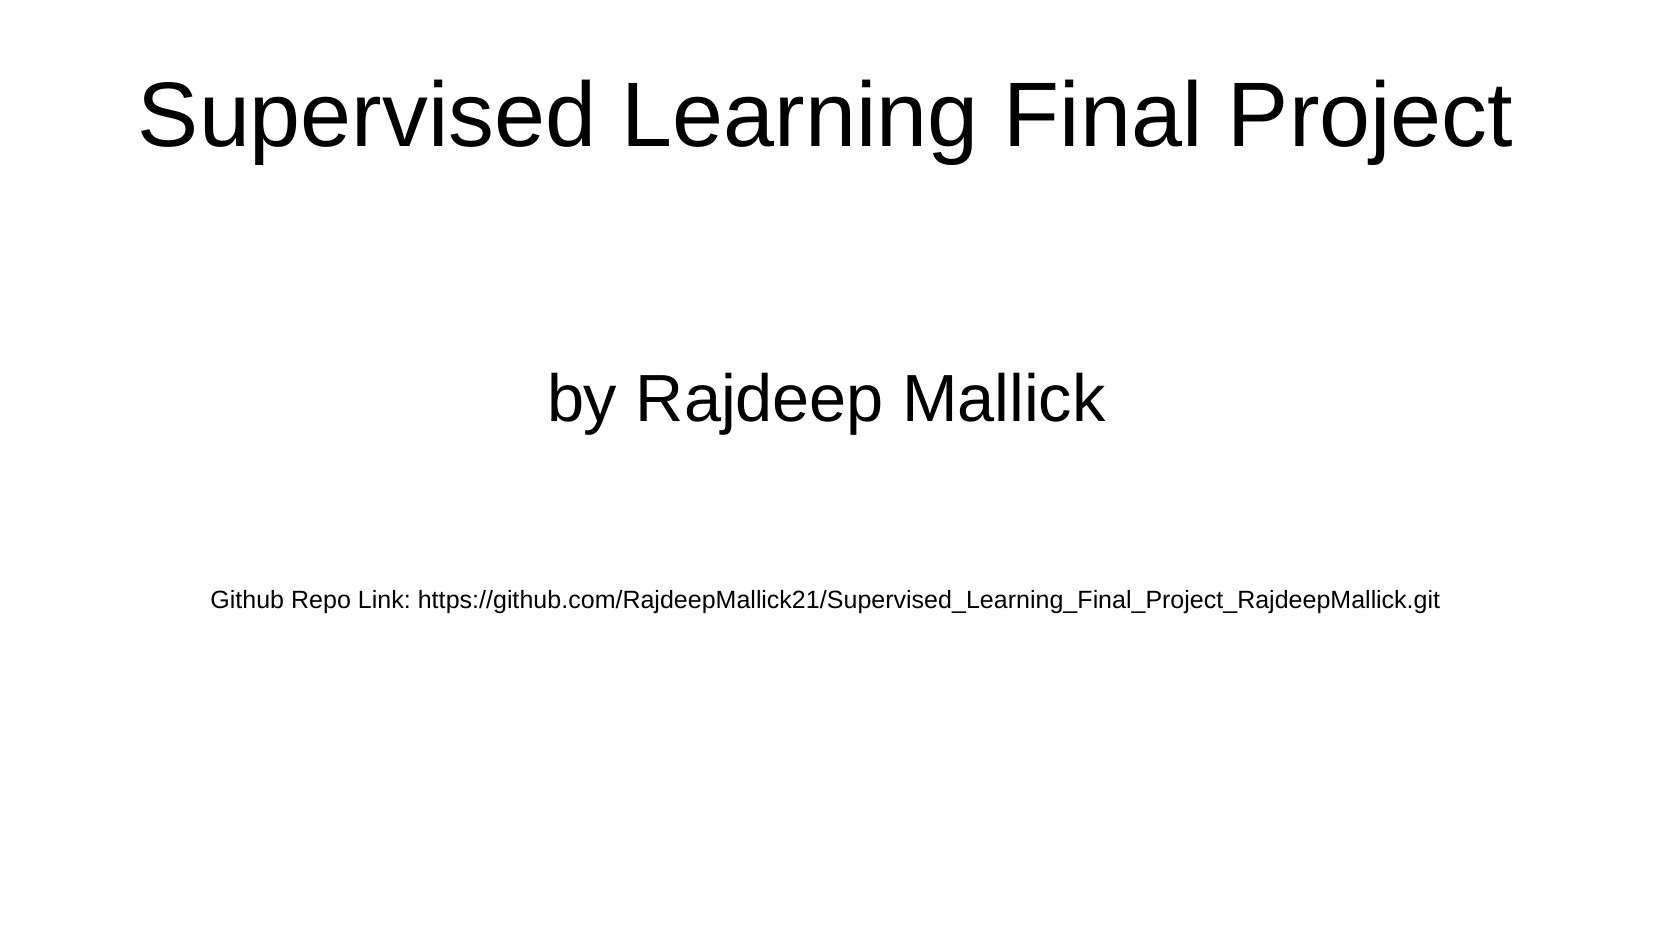

# Supervised Learning Final Project
by Rajdeep Mallick
Github Repo Link: https://github.com/RajdeepMallick21/Supervised_Learning_Final_Project_RajdeepMallick.git